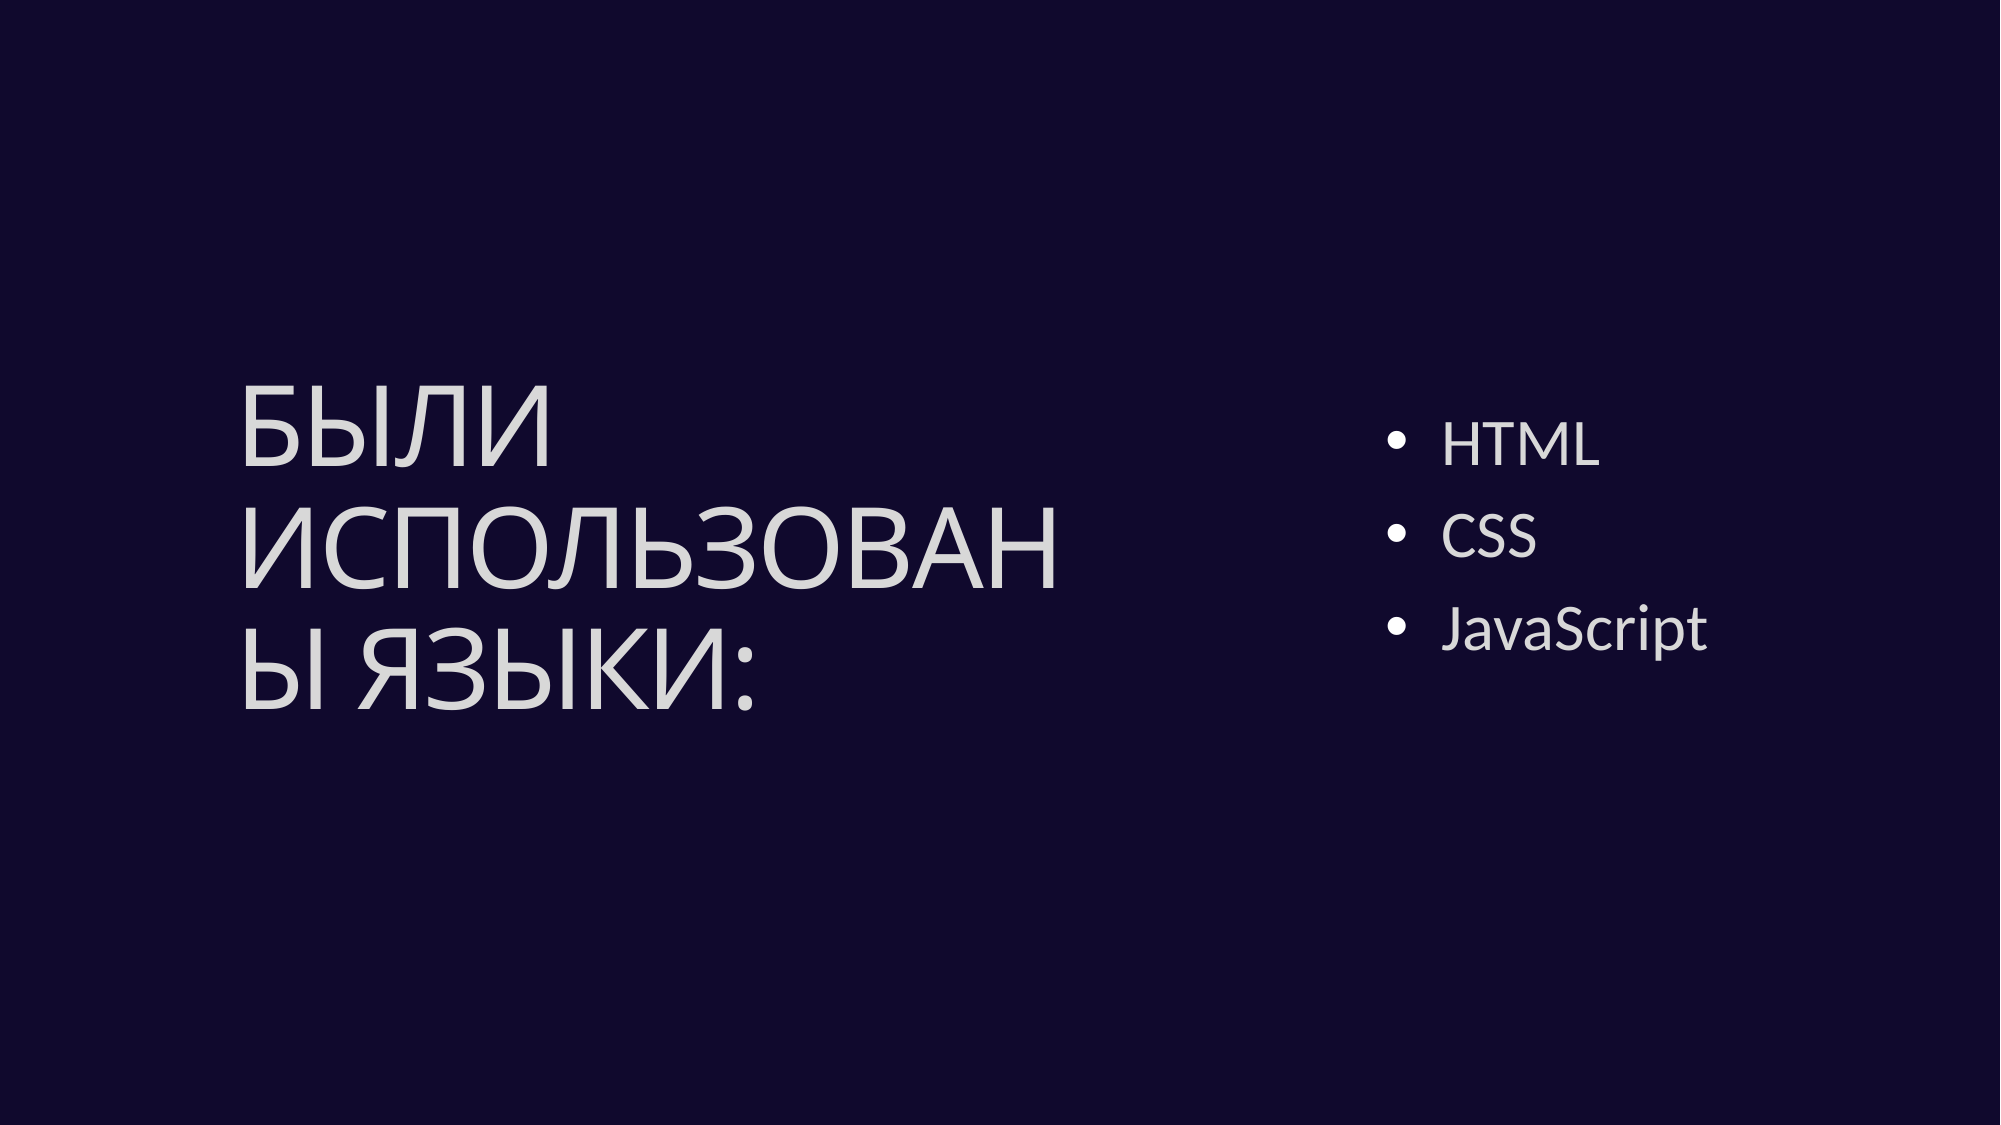

# БЫЛИ ИСПОЛЬЗОВАНЫ ЯЗЫКИ:
HTML
CSS
JavaScript